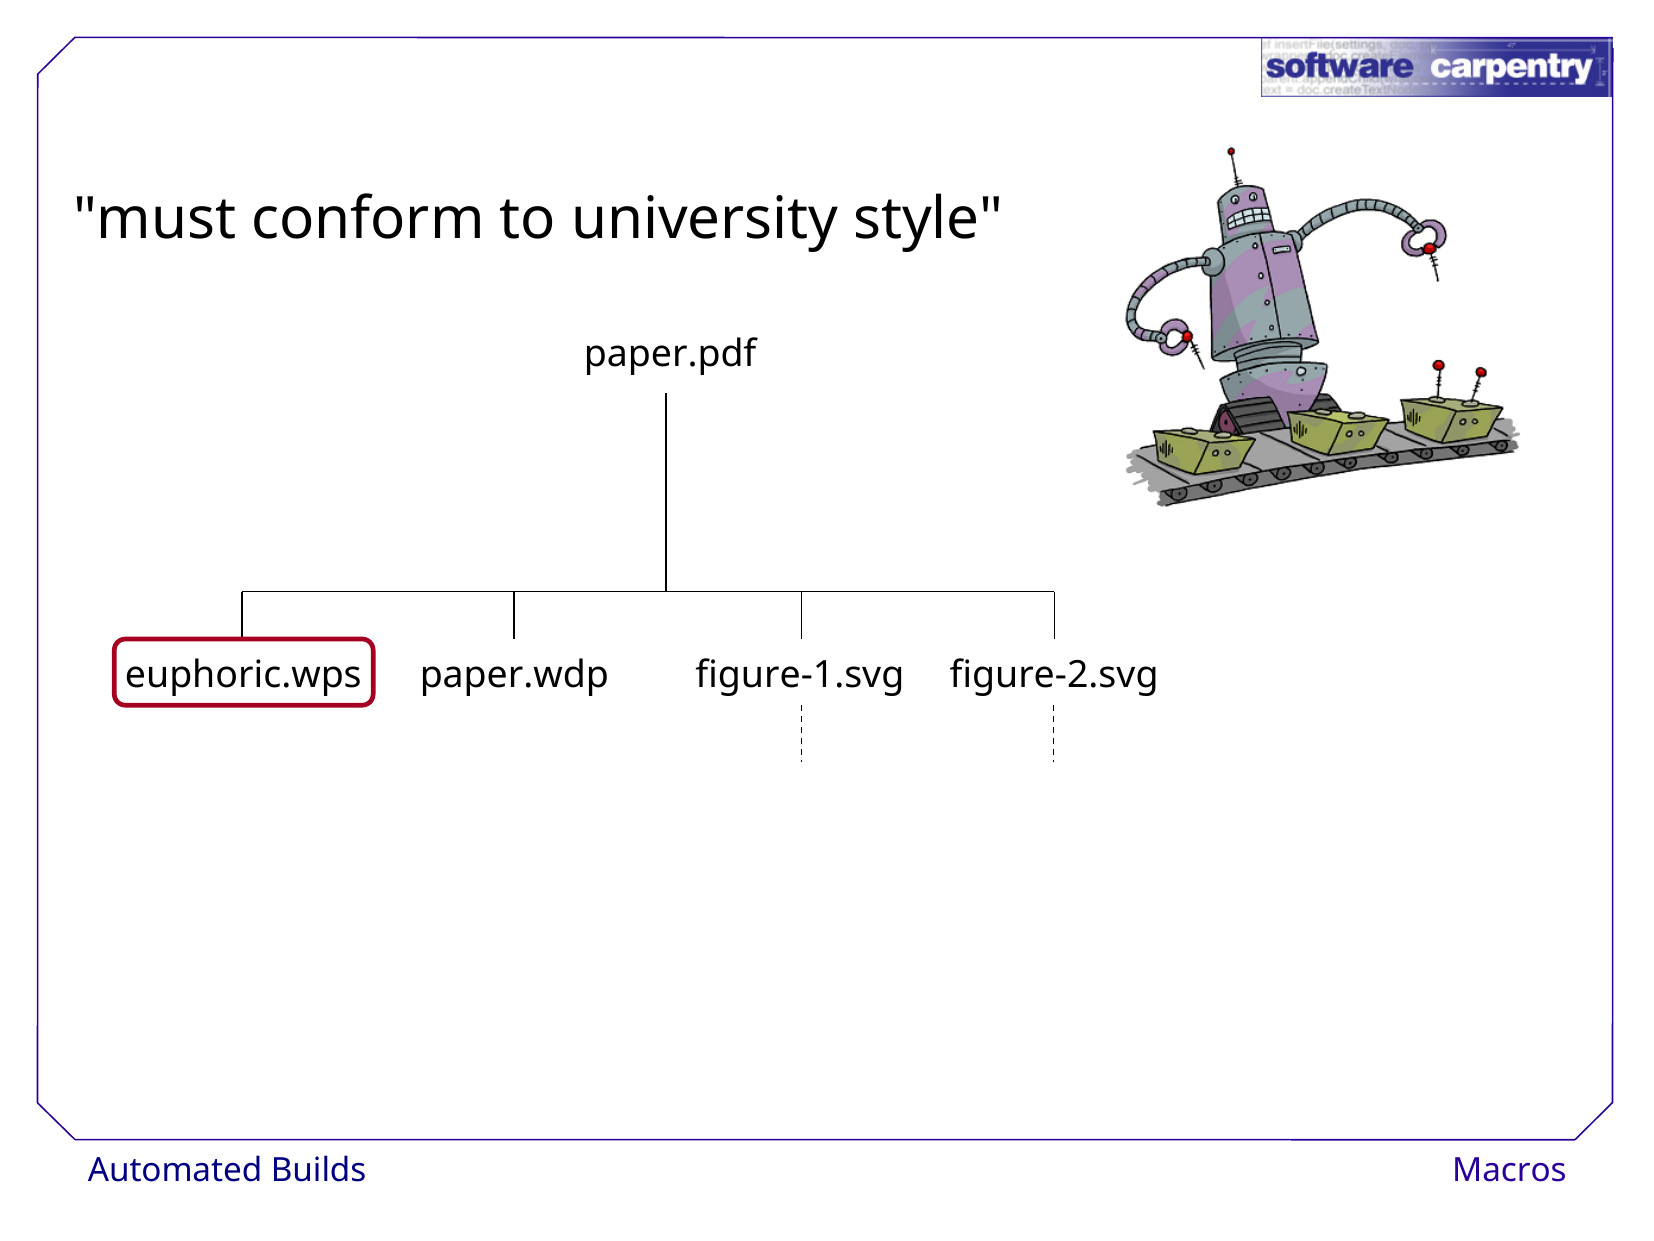

"must conform to university style"
paper.pdf
euphoric.wps
paper.wdp
figure-1.svg
figure-2.svg